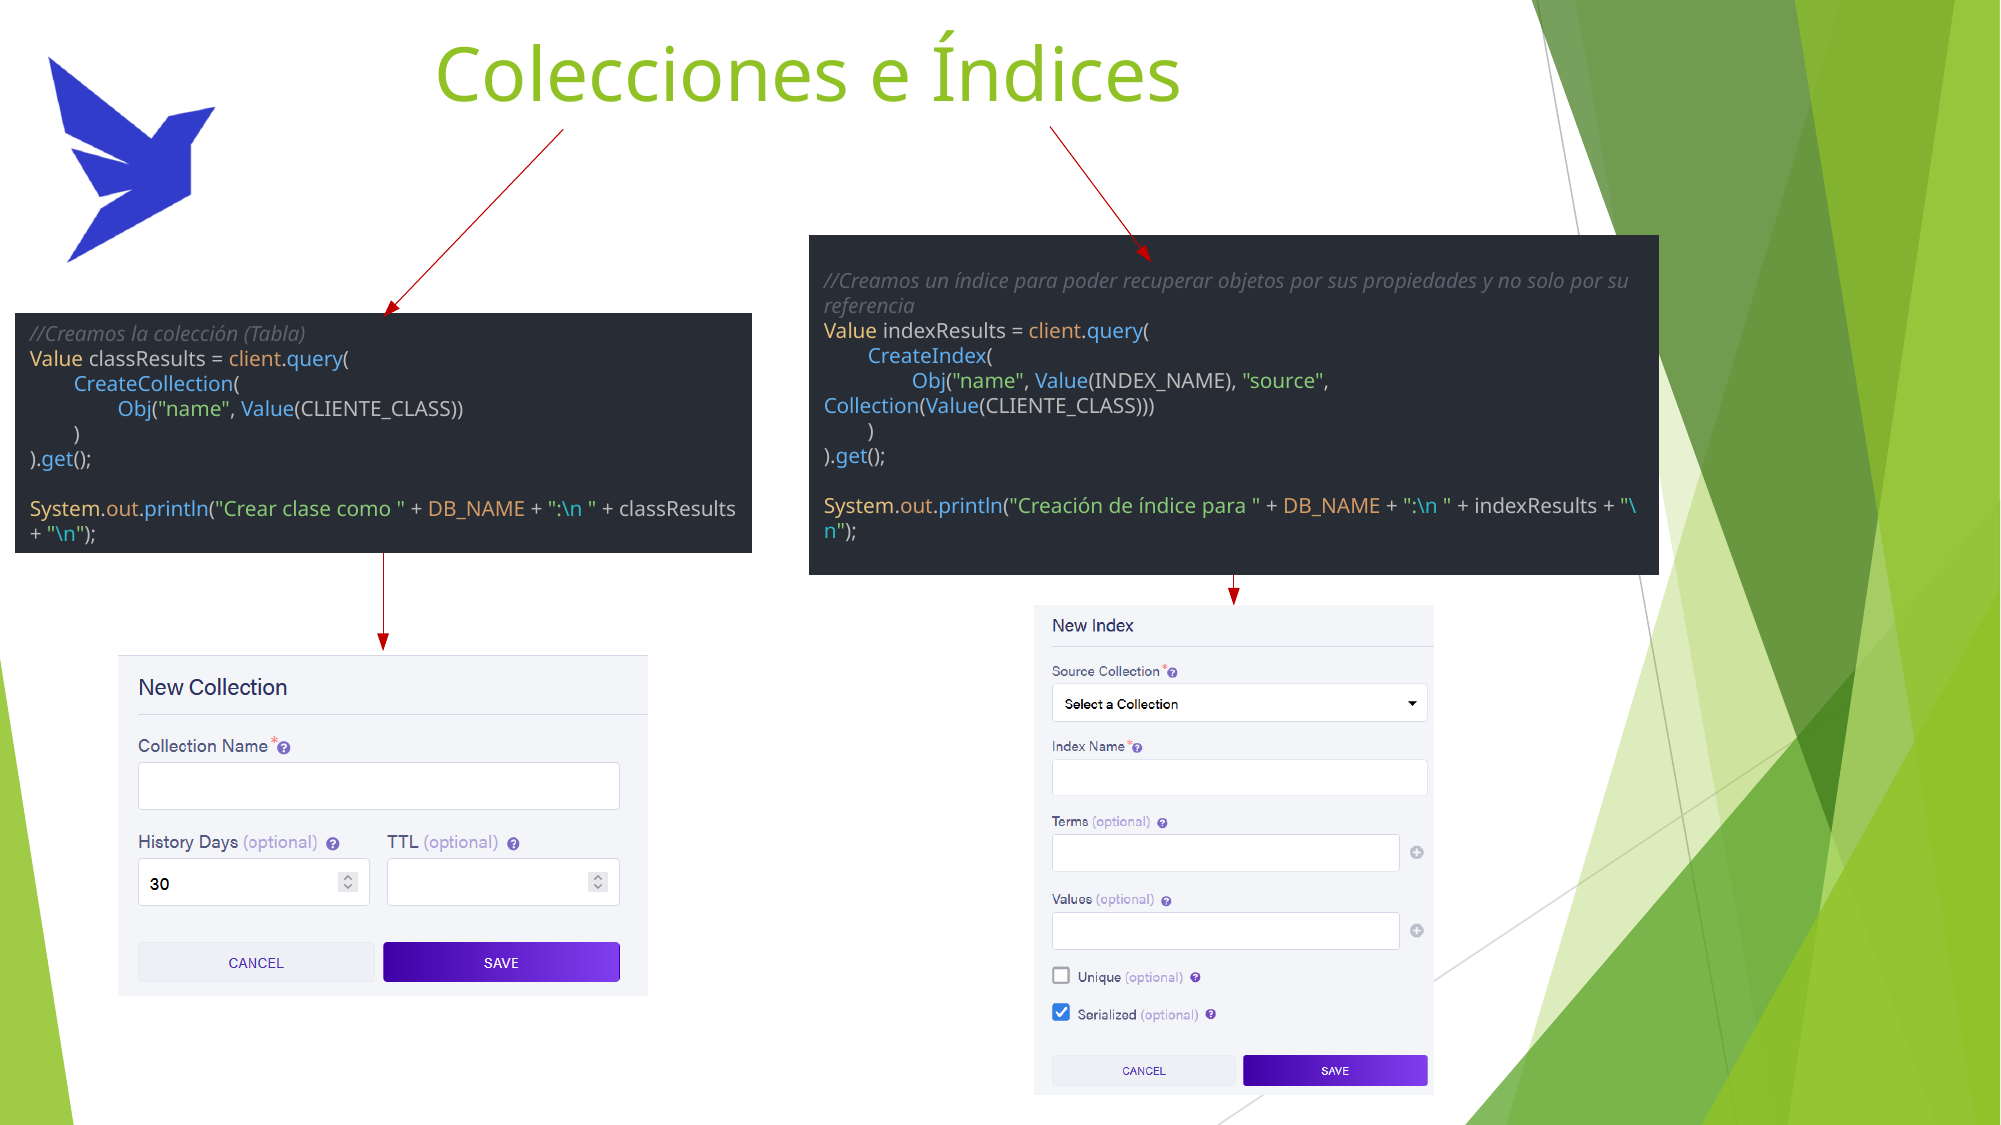

# Colecciones e Índices
//Creamos un índice para poder recuperar objetos por sus propiedades y no solo por su referencia
Value indexResults = client.query(
 CreateIndex(
 Obj("name", Value(INDEX_NAME), "source", Collection(Value(CLIENTE_CLASS)))
 )
).get();
System.out.println("Creación de índice para " + DB_NAME + ":\n " + indexResults + "\n");
//Creamos la colección (Tabla)
Value classResults = client.query(
 CreateCollection(
 Obj("name", Value(CLIENTE_CLASS))
 )
).get();
System.out.println("Crear clase como " + DB_NAME + ":\n " + classResults + "\n");